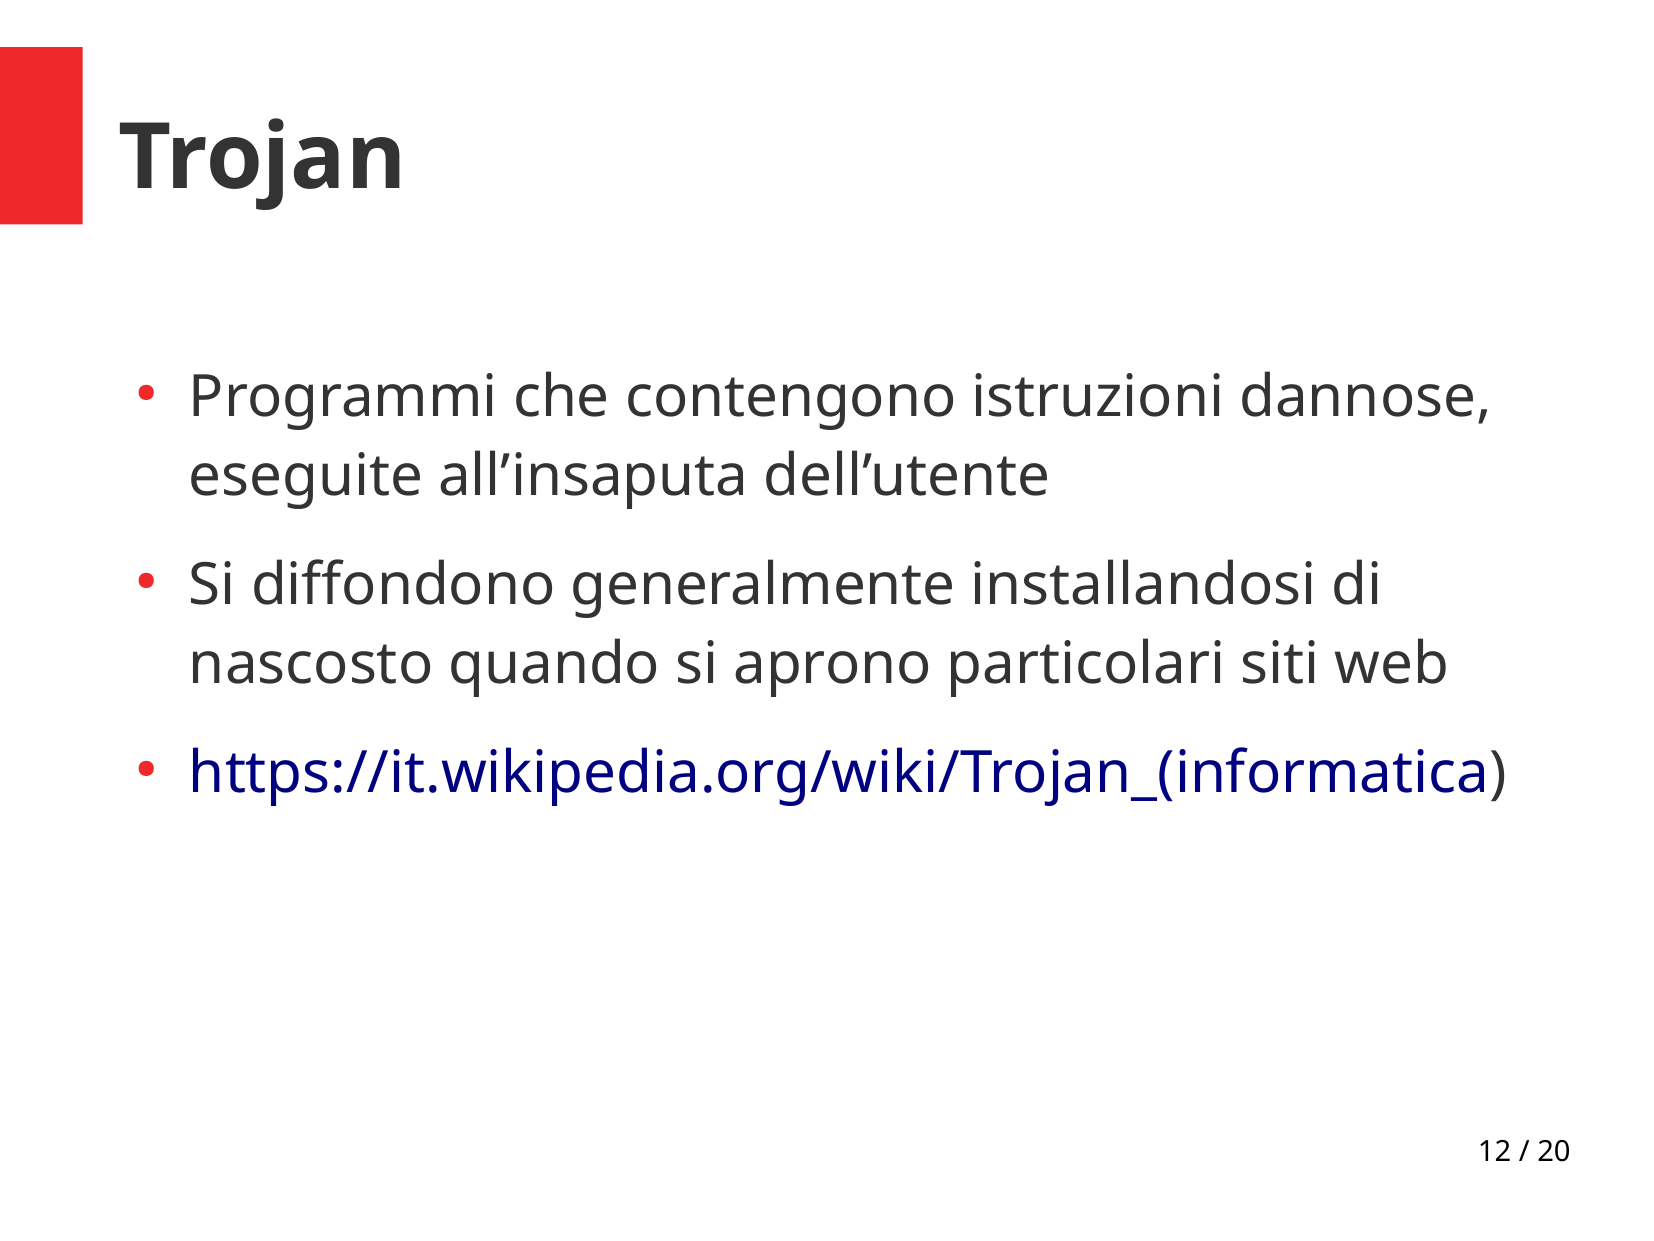

# Trojan
Programmi che contengono istruzioni dannose, eseguite all’insaputa dell’utente
Si diffondono generalmente installandosi di nascosto quando si aprono particolari siti web
https://it.wikipedia.org/wiki/Trojan_(informatica)
12